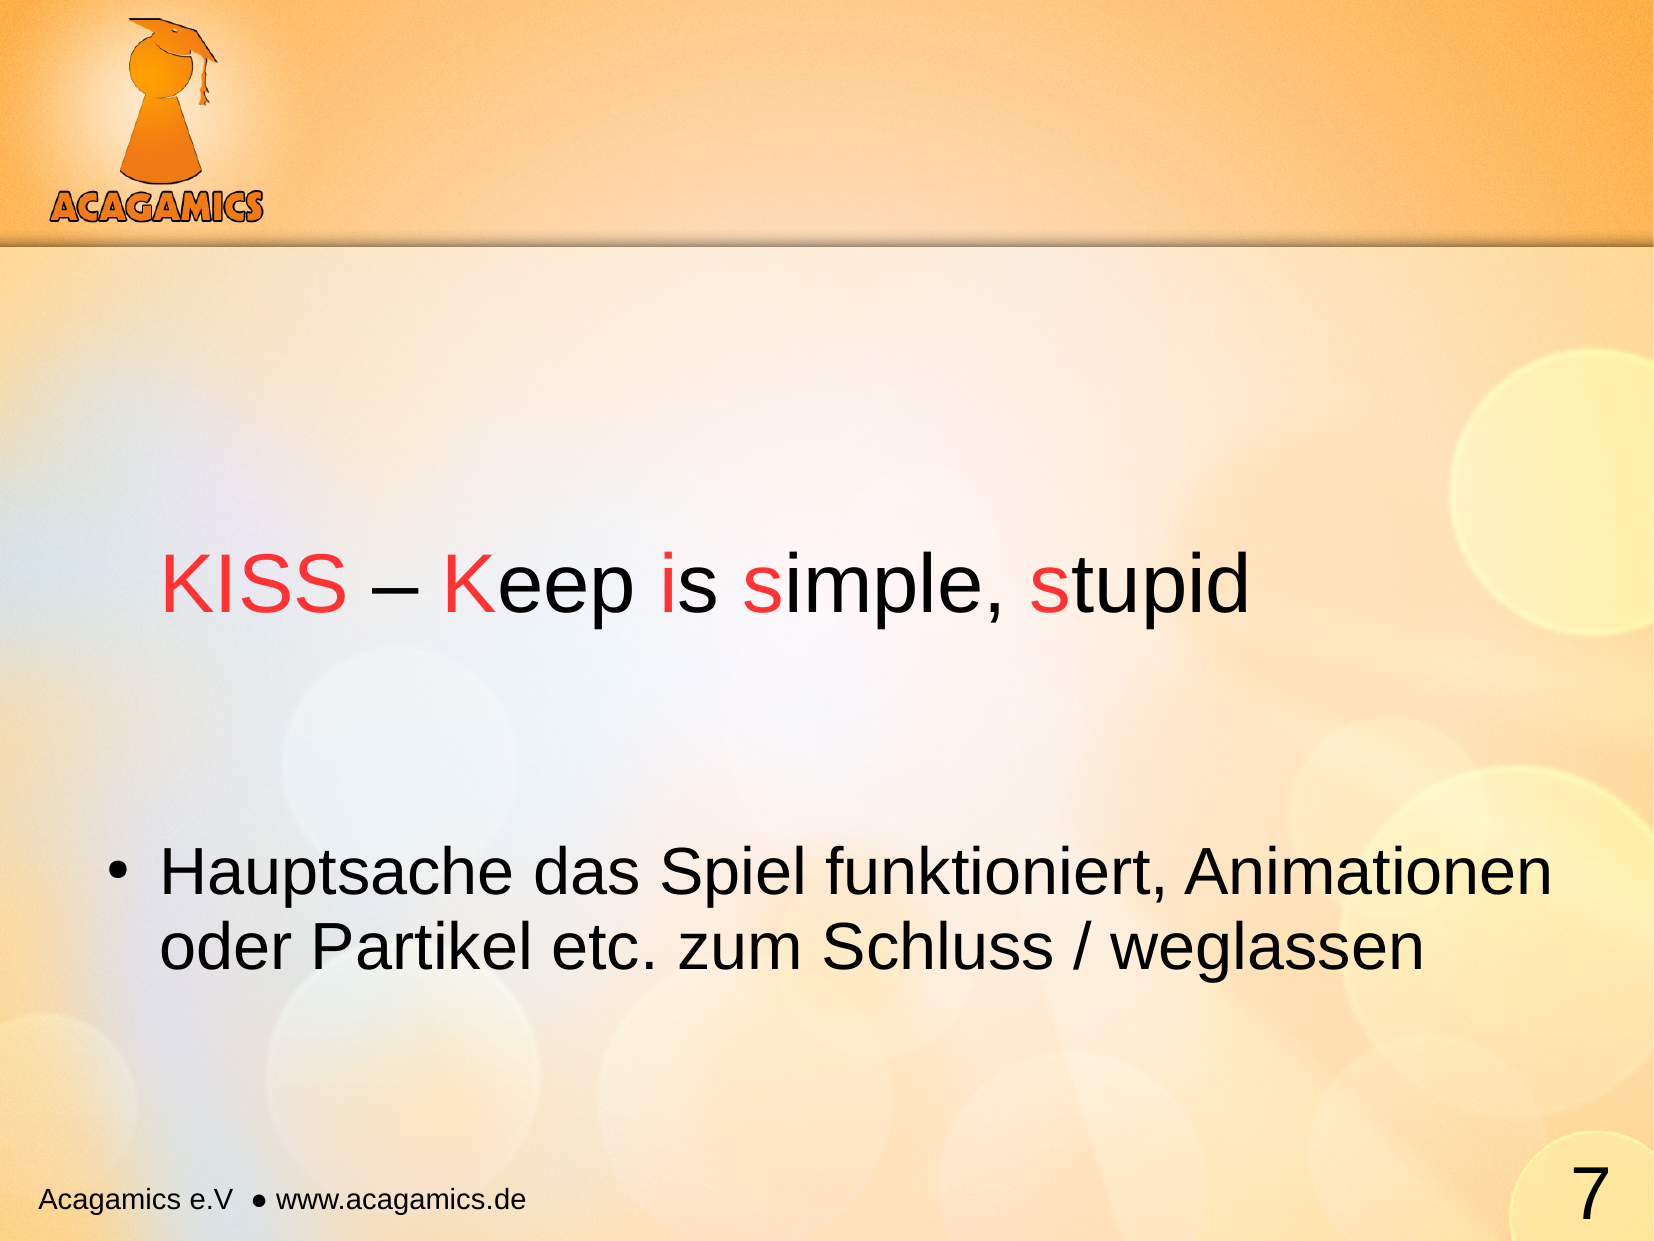

#
KISS – Keep is simple, stupid
Hauptsache das Spiel funktioniert, Animationen oder Partikel etc. zum Schluss / weglassen
7